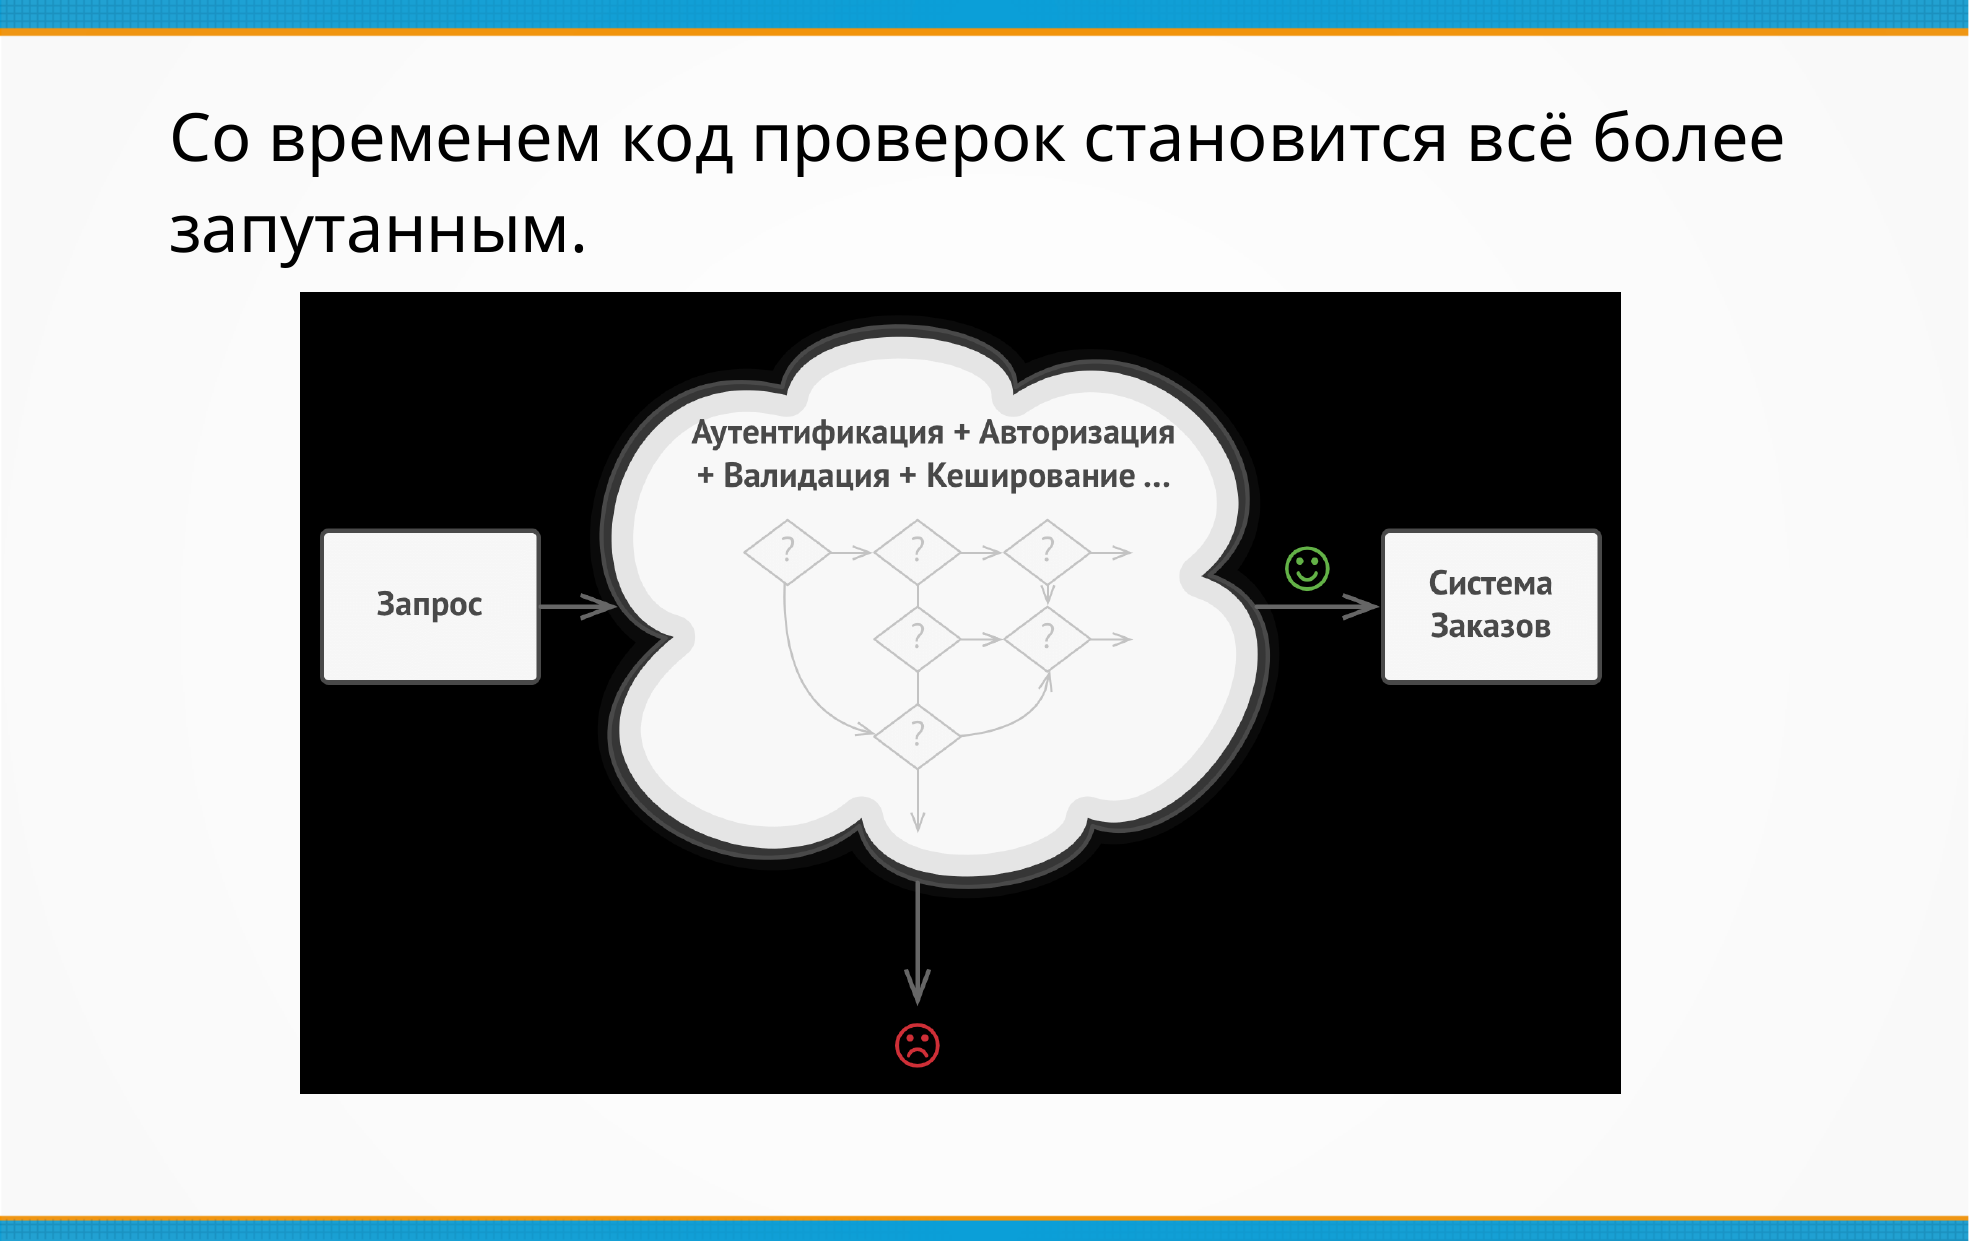

# Со временем код проверок становится всё более запутанным.